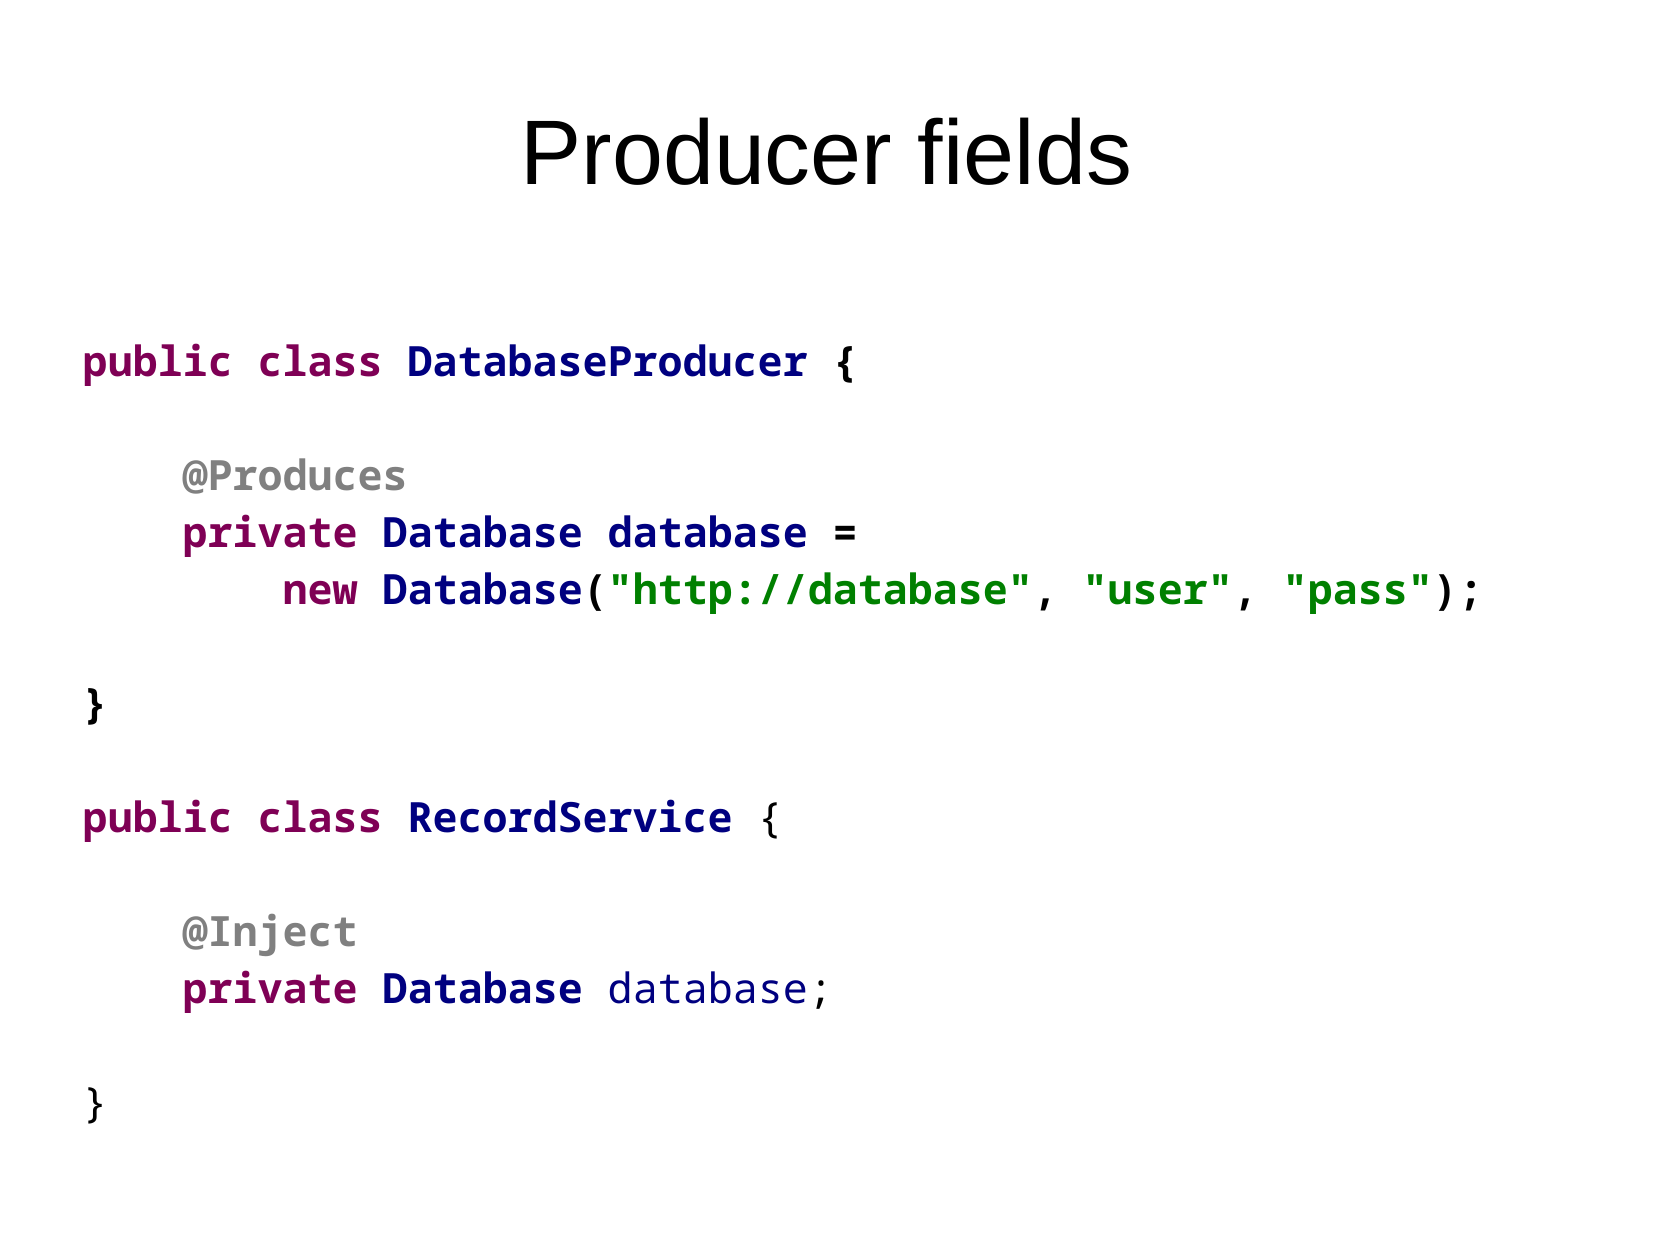

# Producer fields
public class DatabaseProducer {
 @Produces
 private Database database =
 new Database("http://database", "user", "pass");
}
public class RecordService {
 @Inject
 private Database database;
}